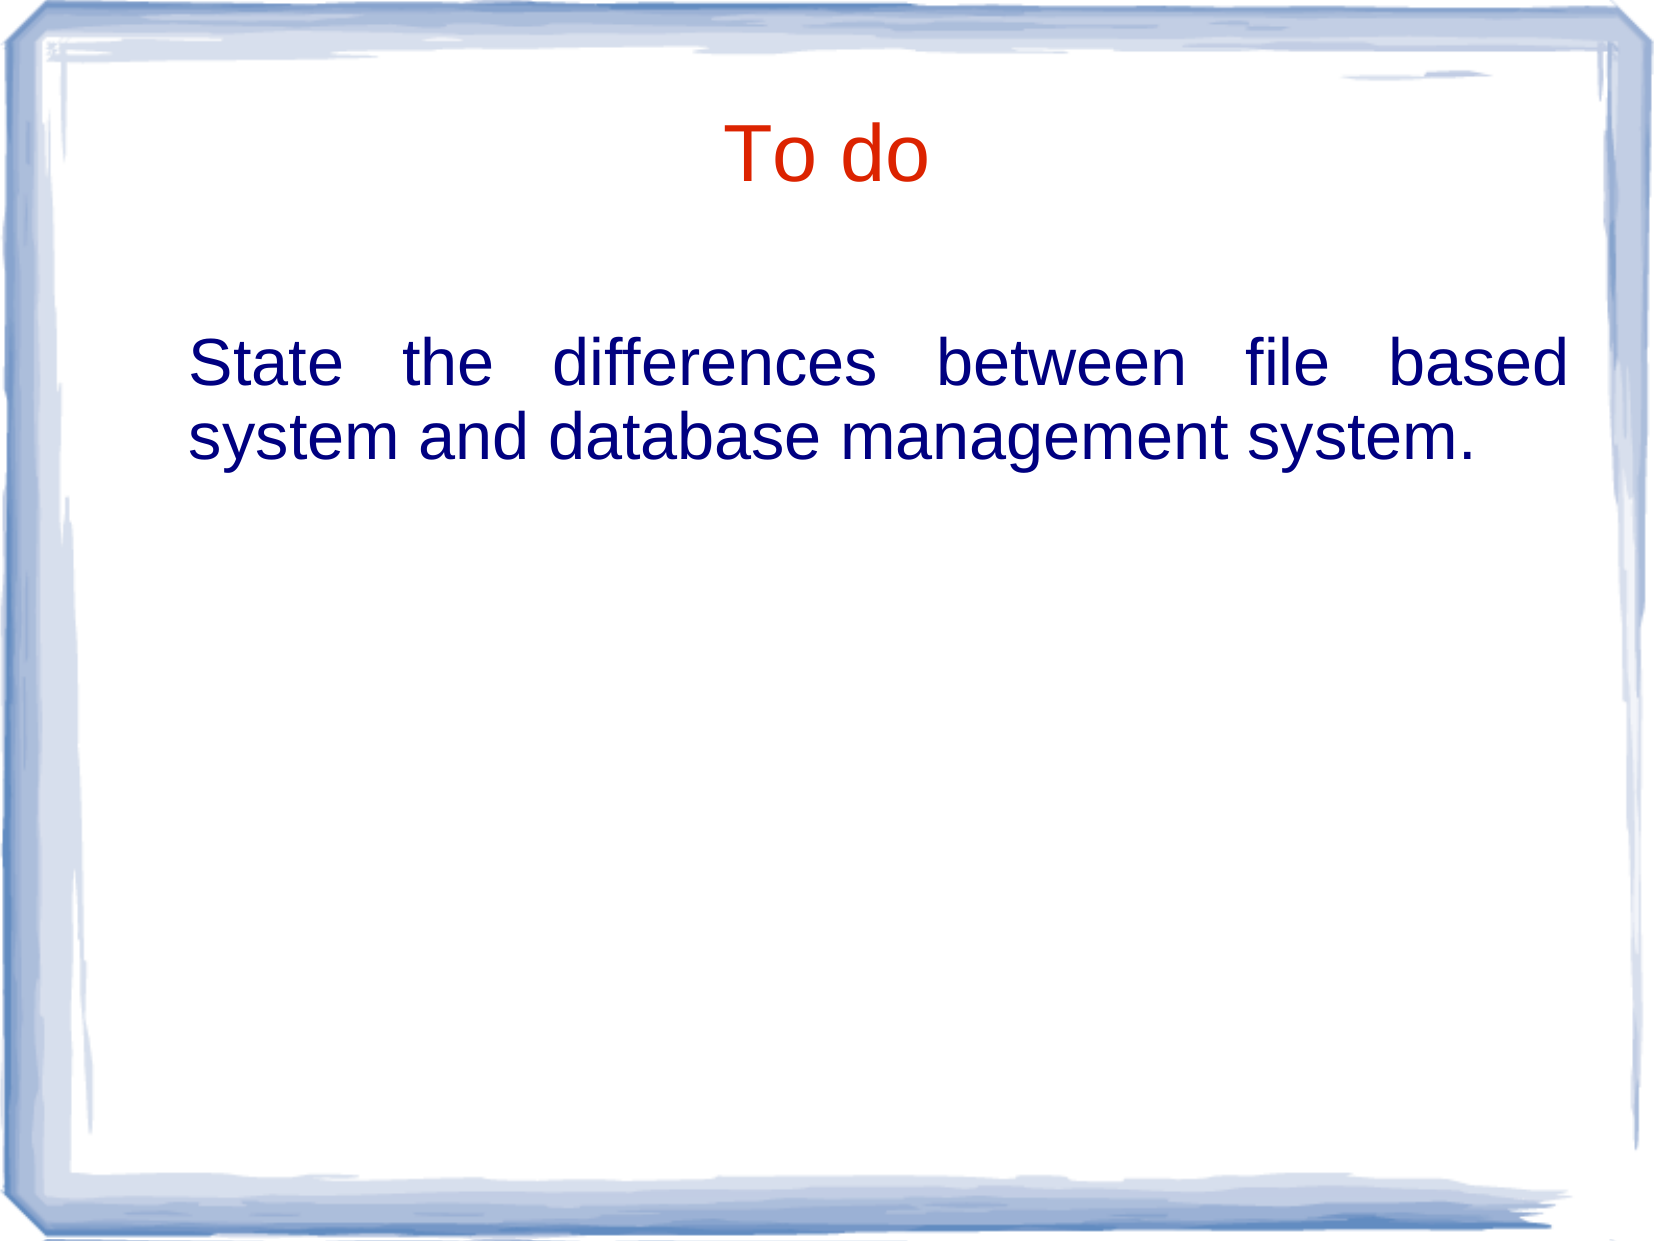

# To do
State the differences between file based system and database management system.